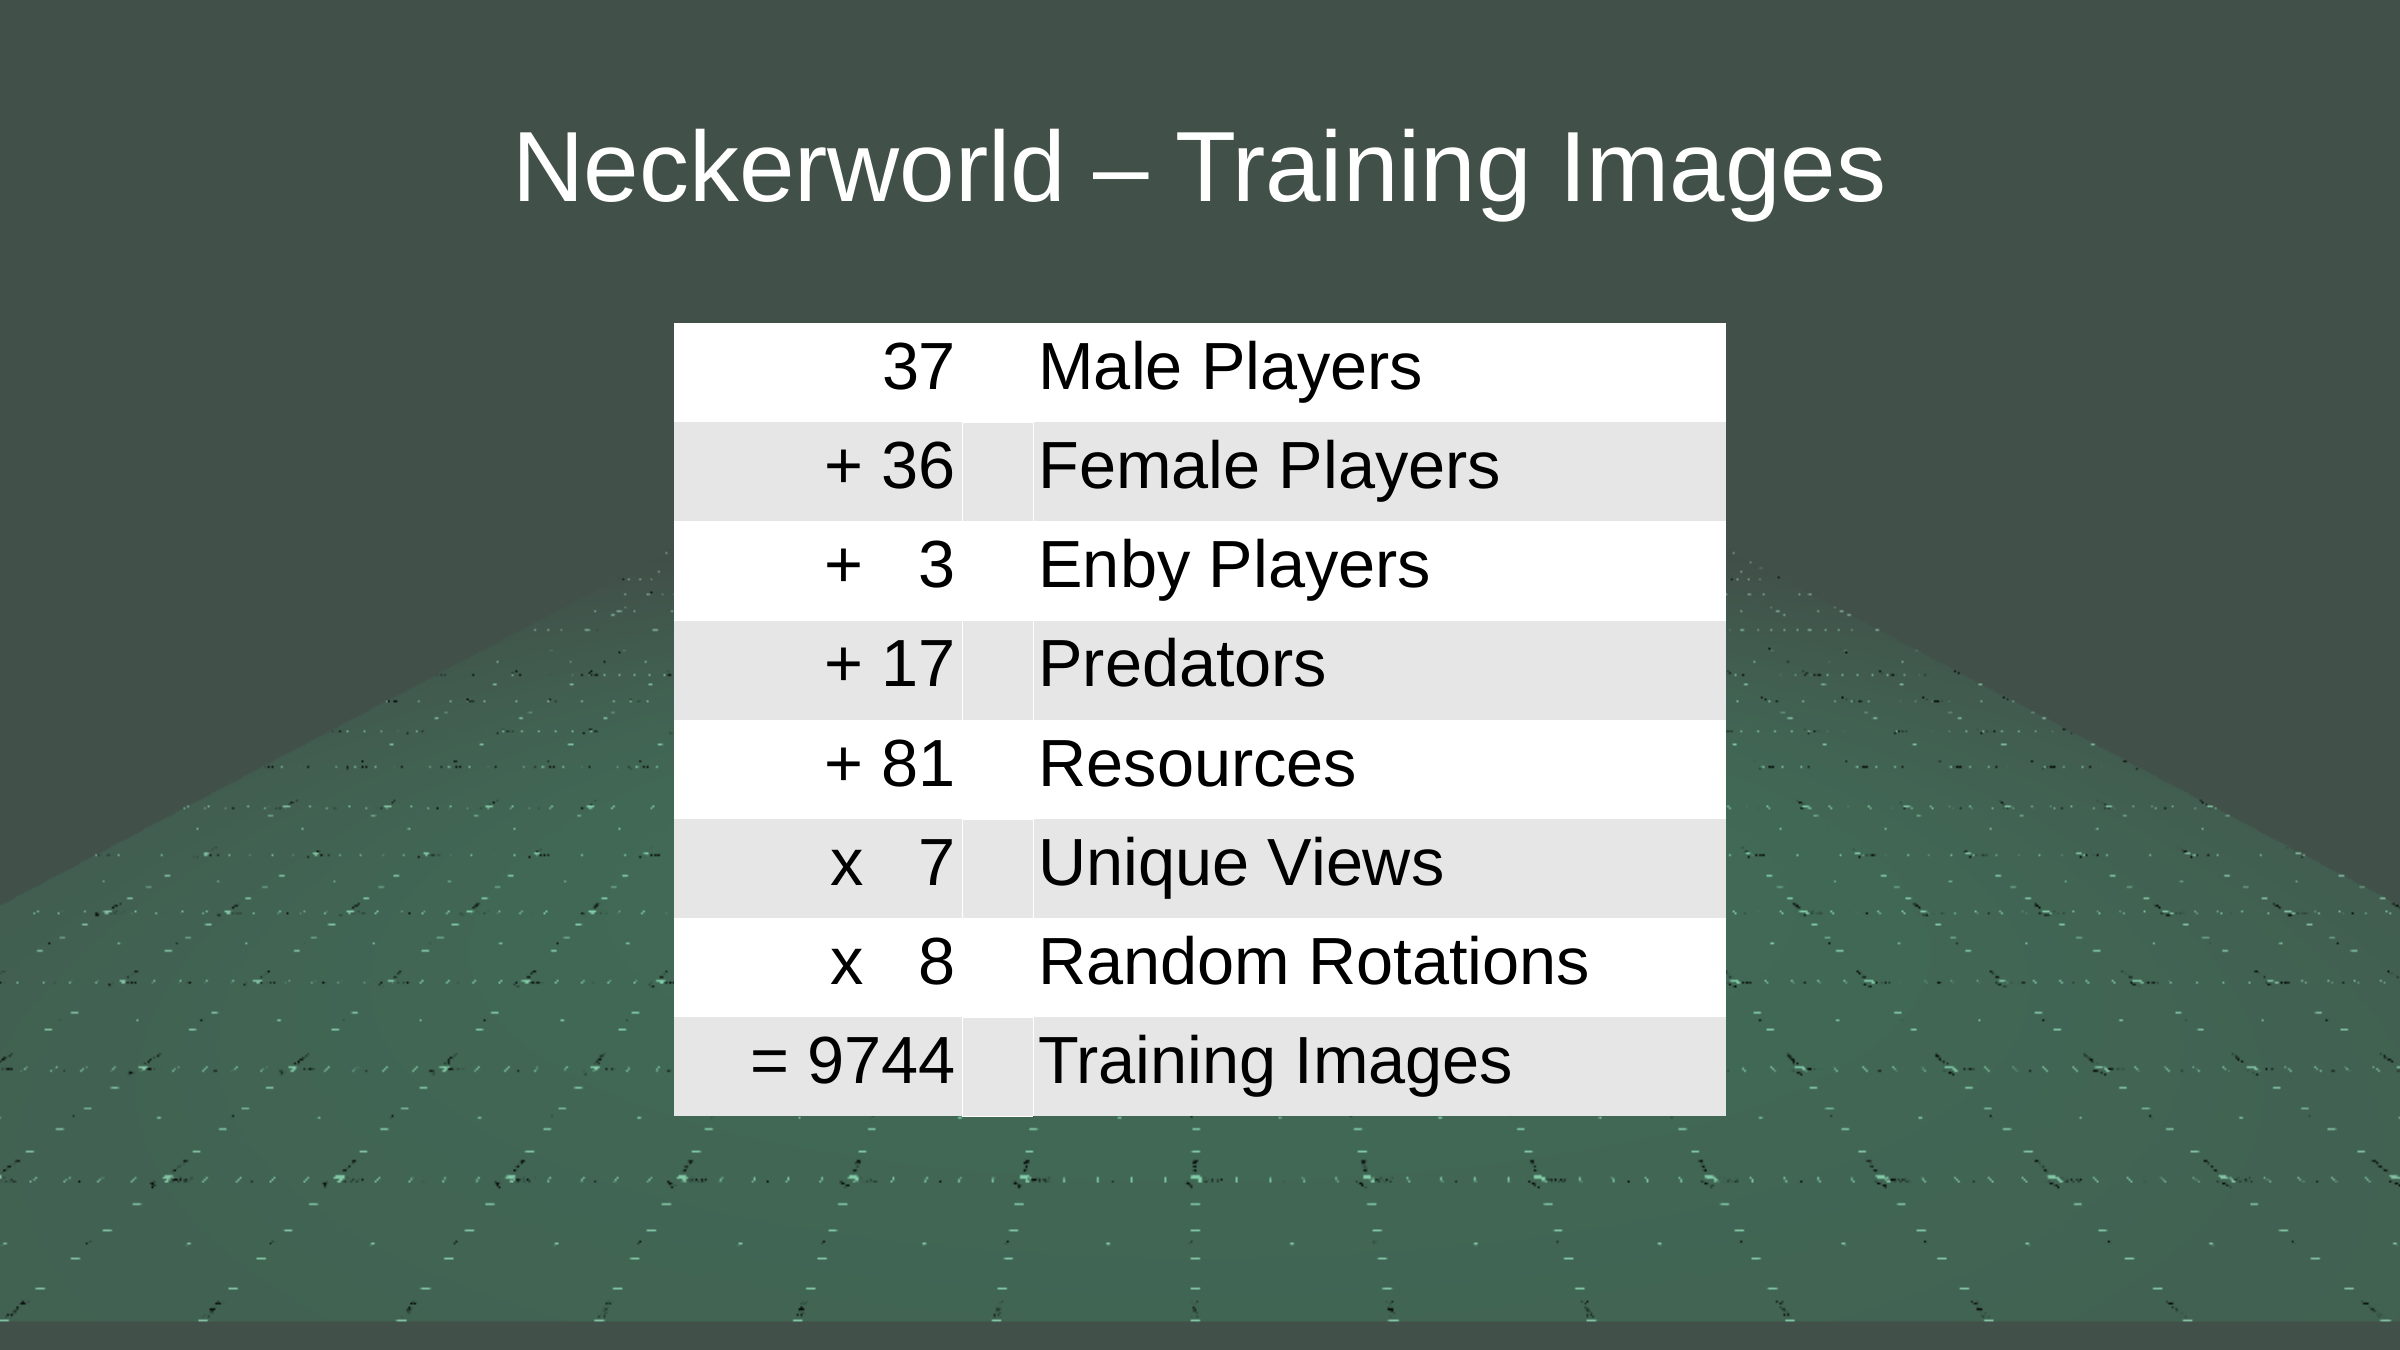

# Neckerworld – Training Images
| 37 | | Male Players |
| --- | --- | --- |
| + 36 | | Female Players |
| + 3 | | Enby Players |
| + 17 | | Predators |
| + 81 | | Resources |
| x 7 | | Unique Views |
| x 8 | | Random Rotations |
| = 9744 | | Training Images |